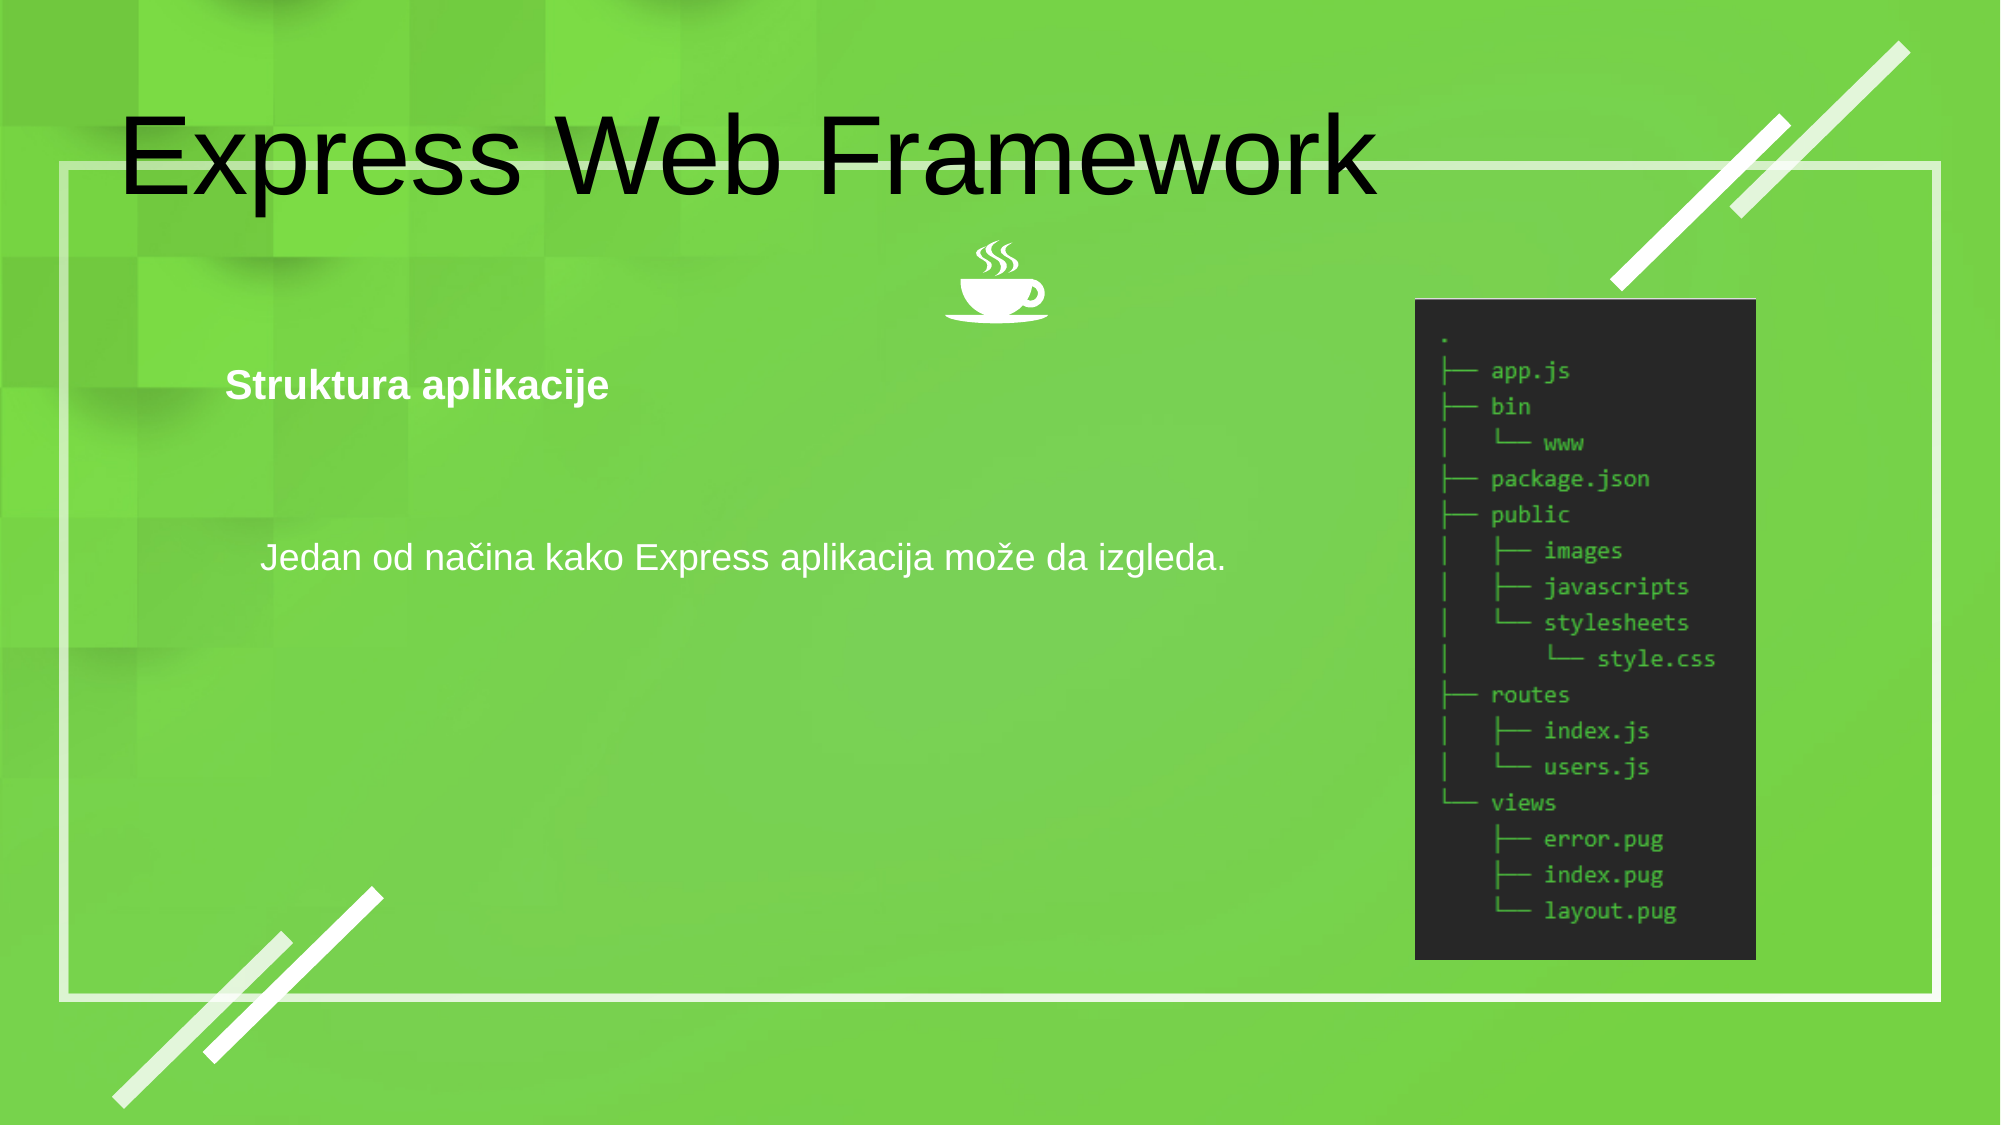

Express Web Framework
Struktura aplikacije
Jedan od načina kako Express aplikacija može da izgleda.